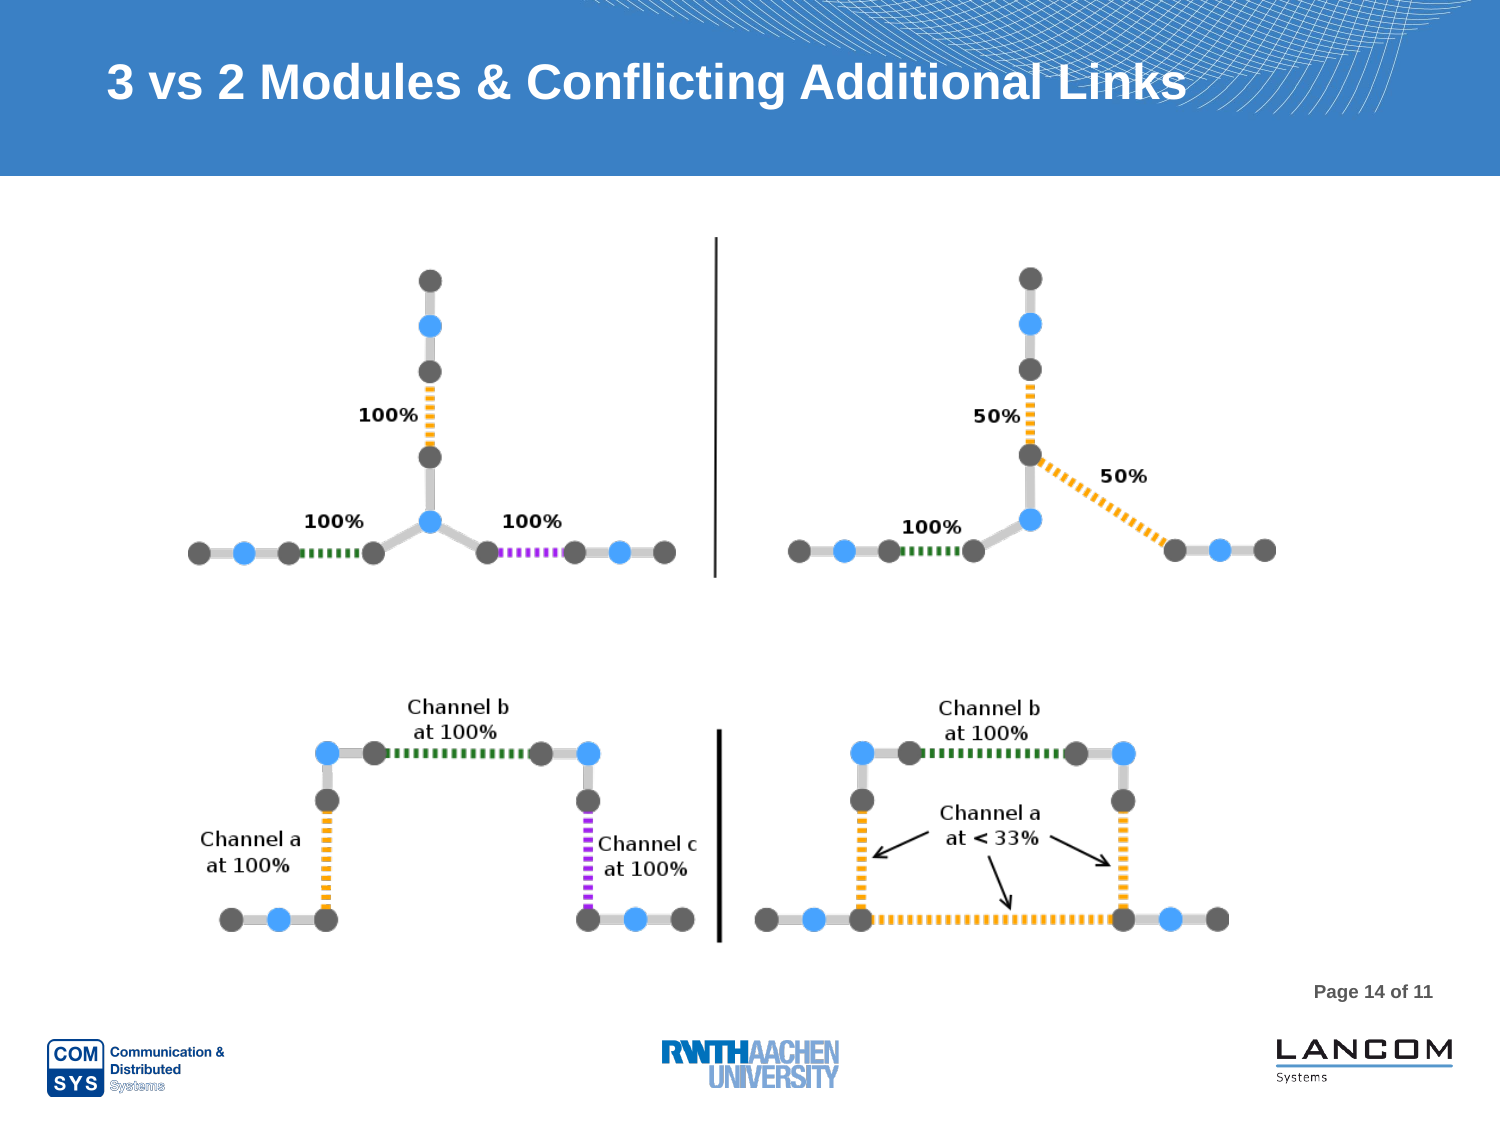

# 3 vs 2 Modules & Conflicting Additional Links